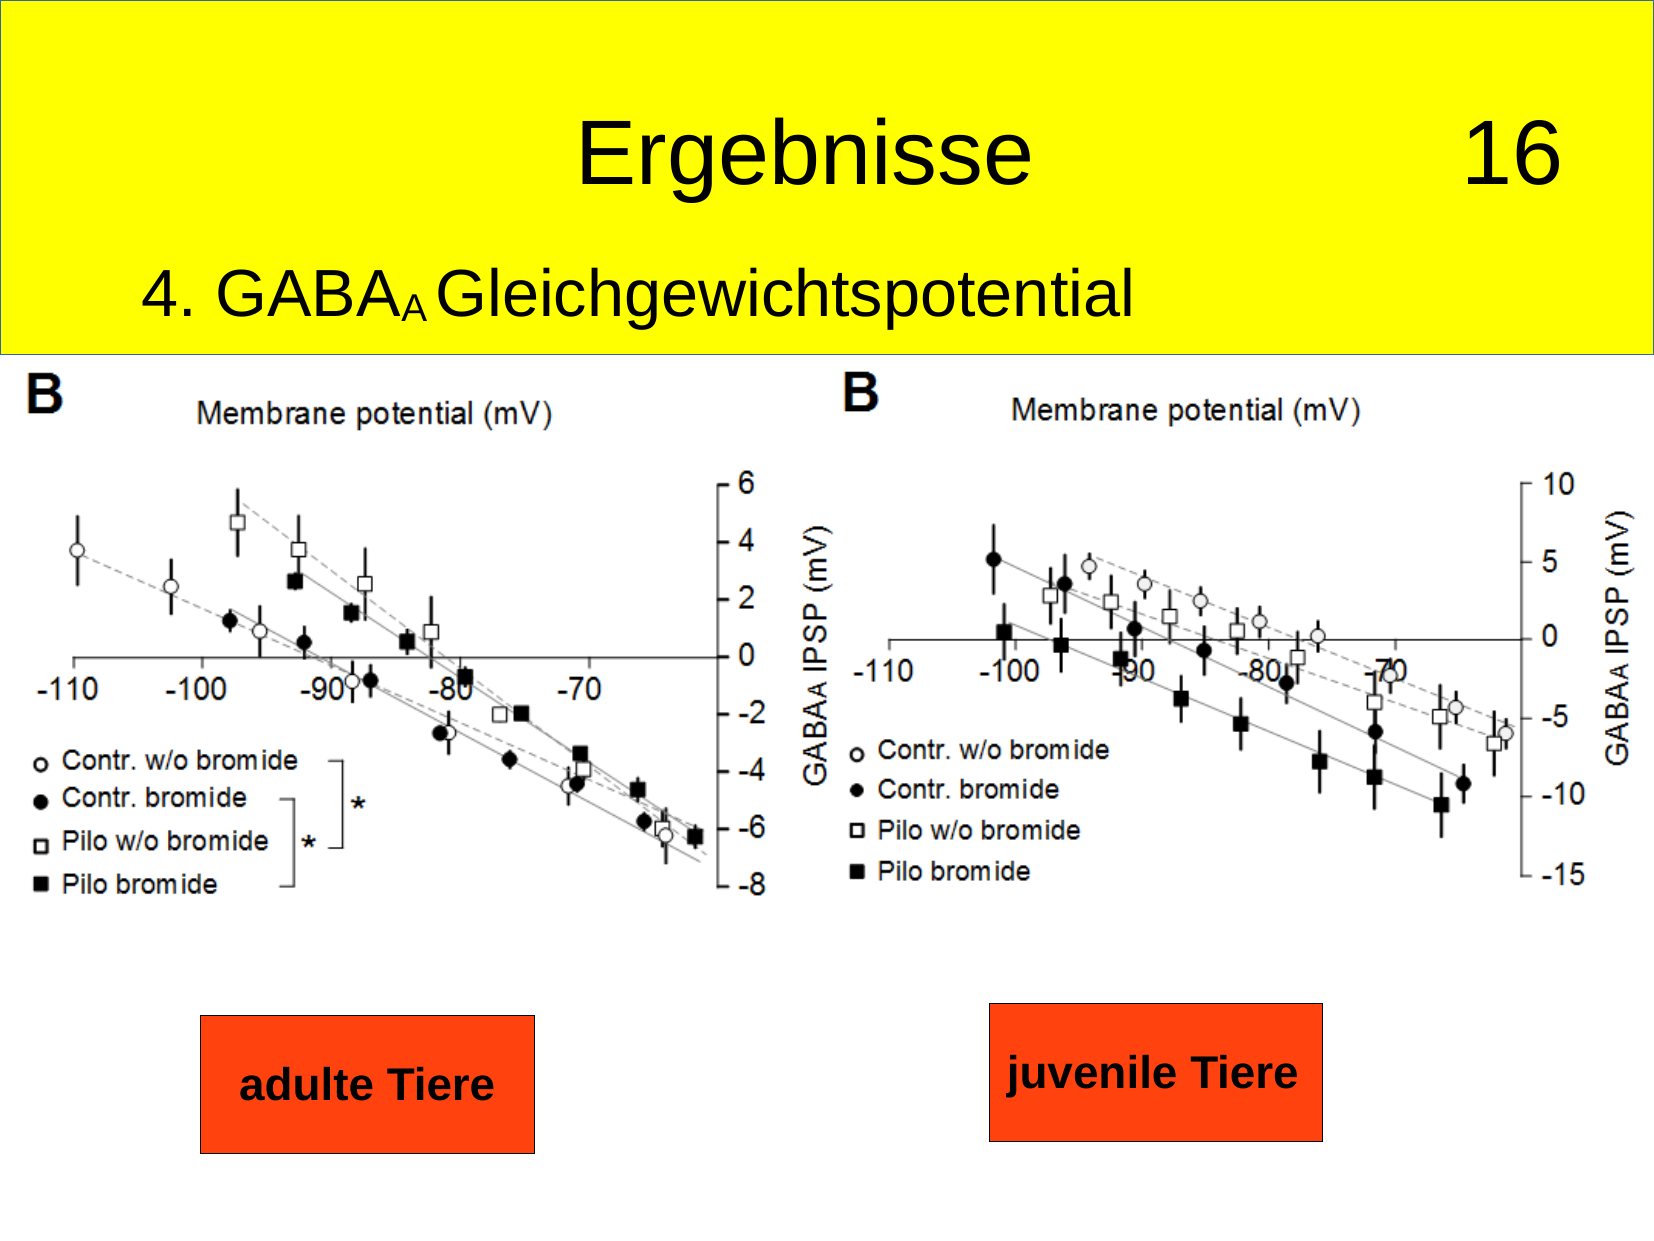

Ergebnisse
# 4. GABAA Gleichgewichtspotential
juvenile Tiere
adulte Tiere